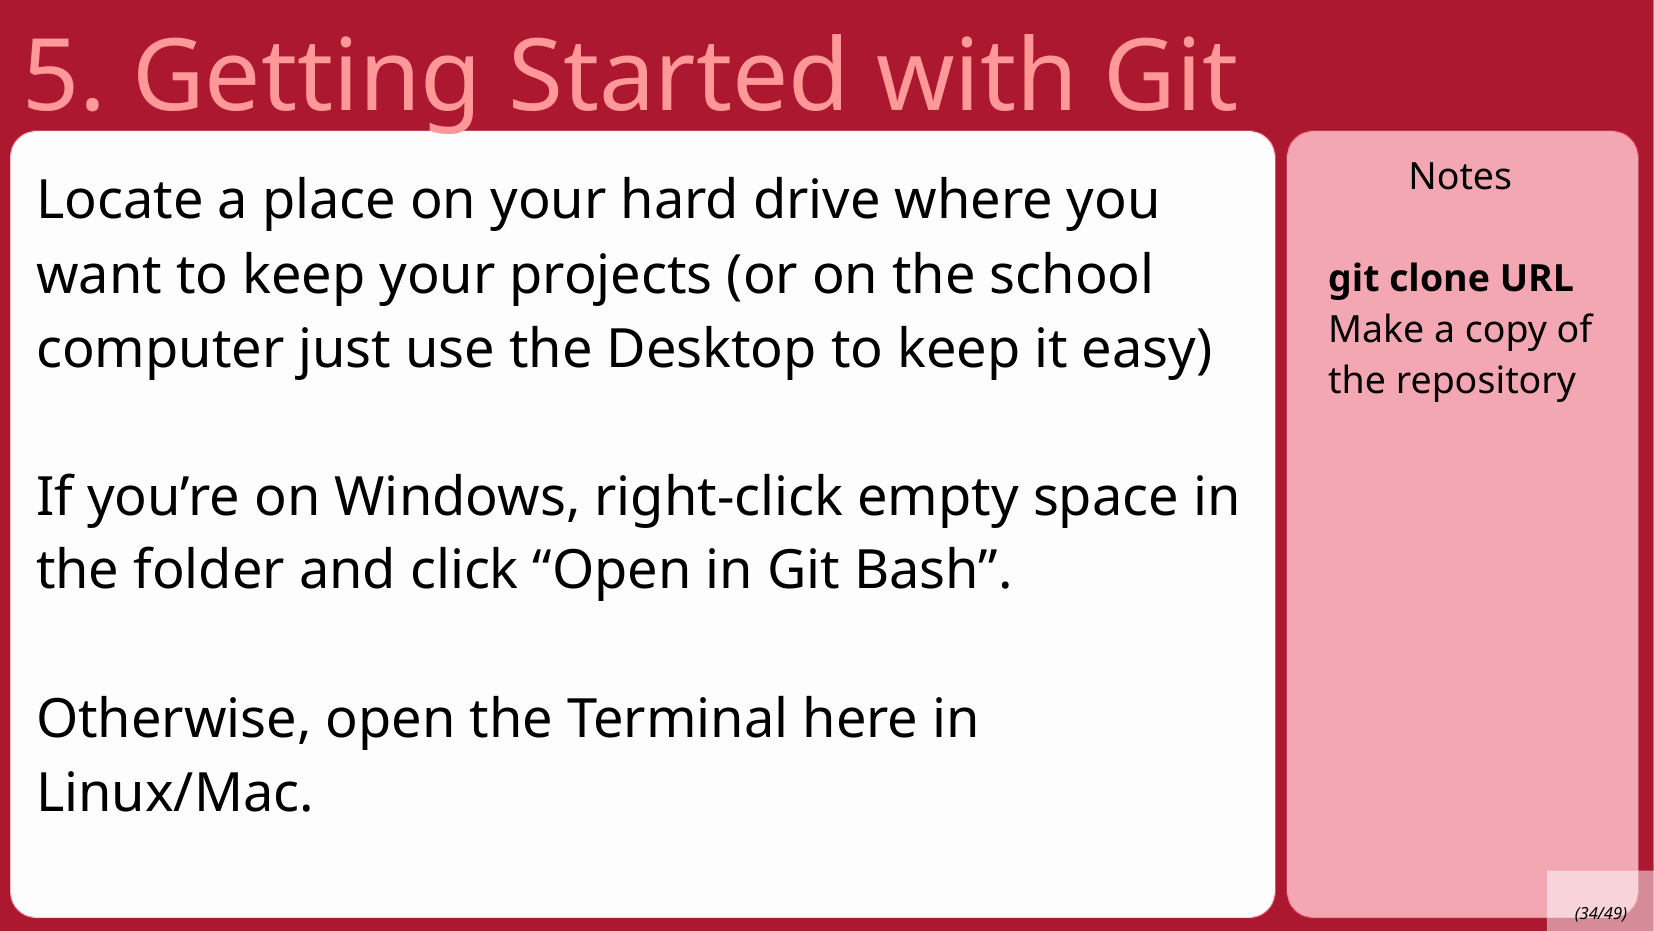

# 5. Getting Started with Git
Notes
git clone URL
Make a copy of the repository
Locate a place on your hard drive where you want to keep your projects (or on the school computer just use the Desktop to keep it easy)
If you’re on Windows, right-click empty space in the folder and click “Open in Git Bash”.
Otherwise, open the Terminal here in Linux/Mac.